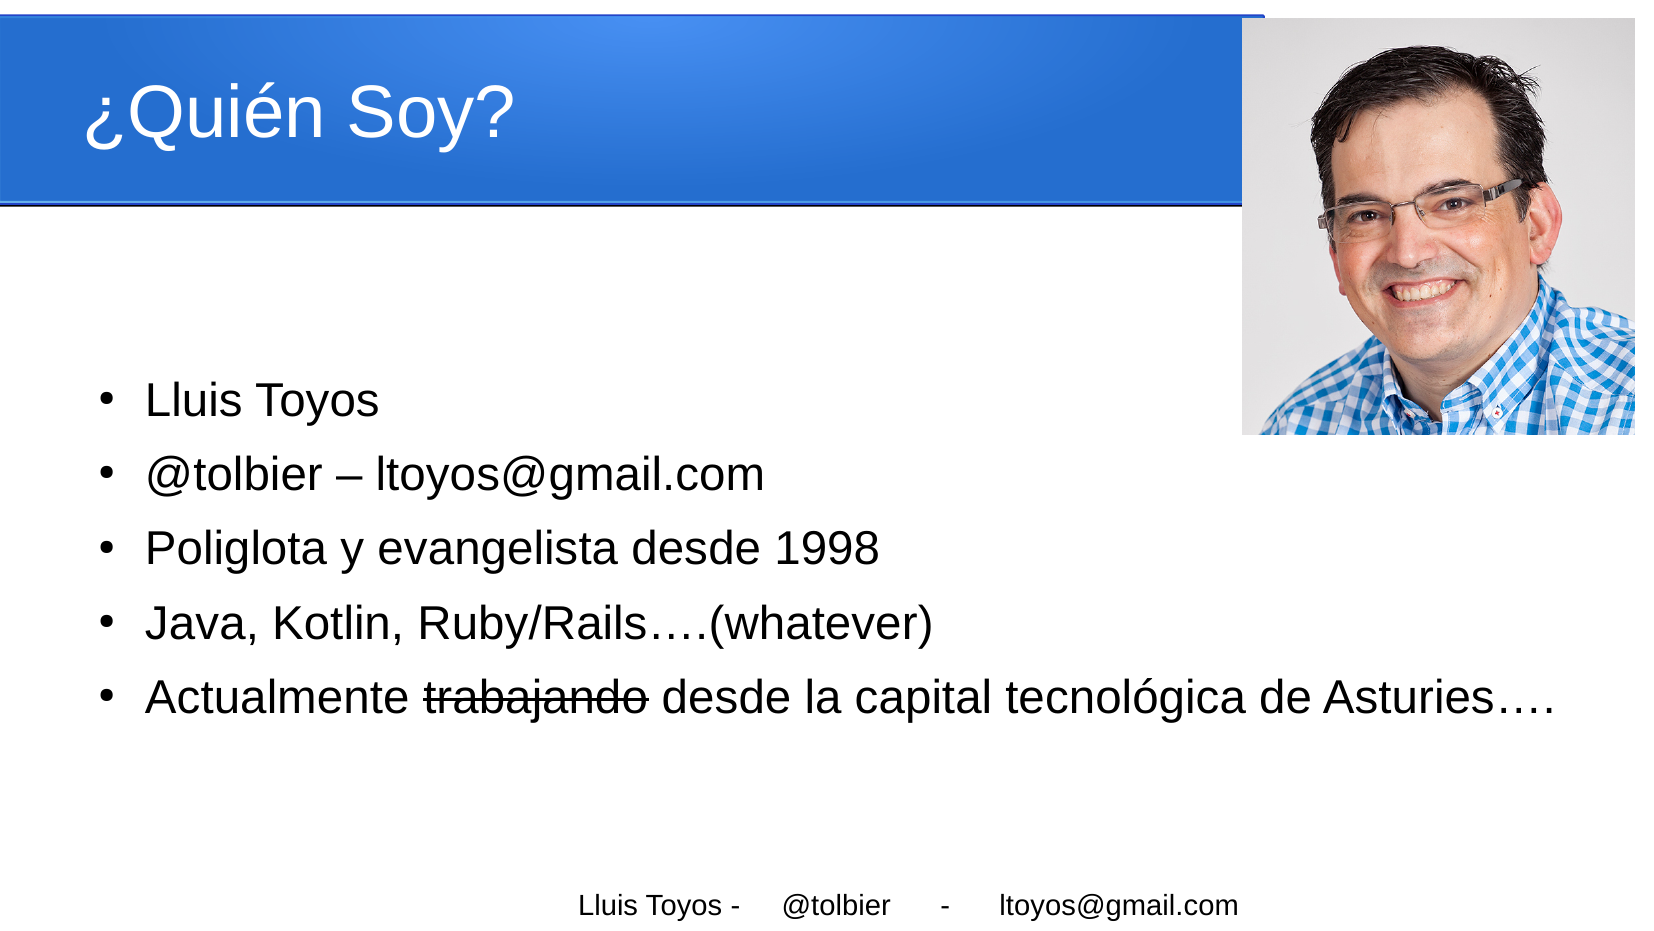

# ¿Quién Soy?
Lluis Toyos
@tolbier – ltoyos@gmail.com
Poliglota y evangelista desde 1998
Java, Kotlin, Ruby/Rails….(whatever)
Actualmente trabajando desde la capital tecnológica de Asturies….